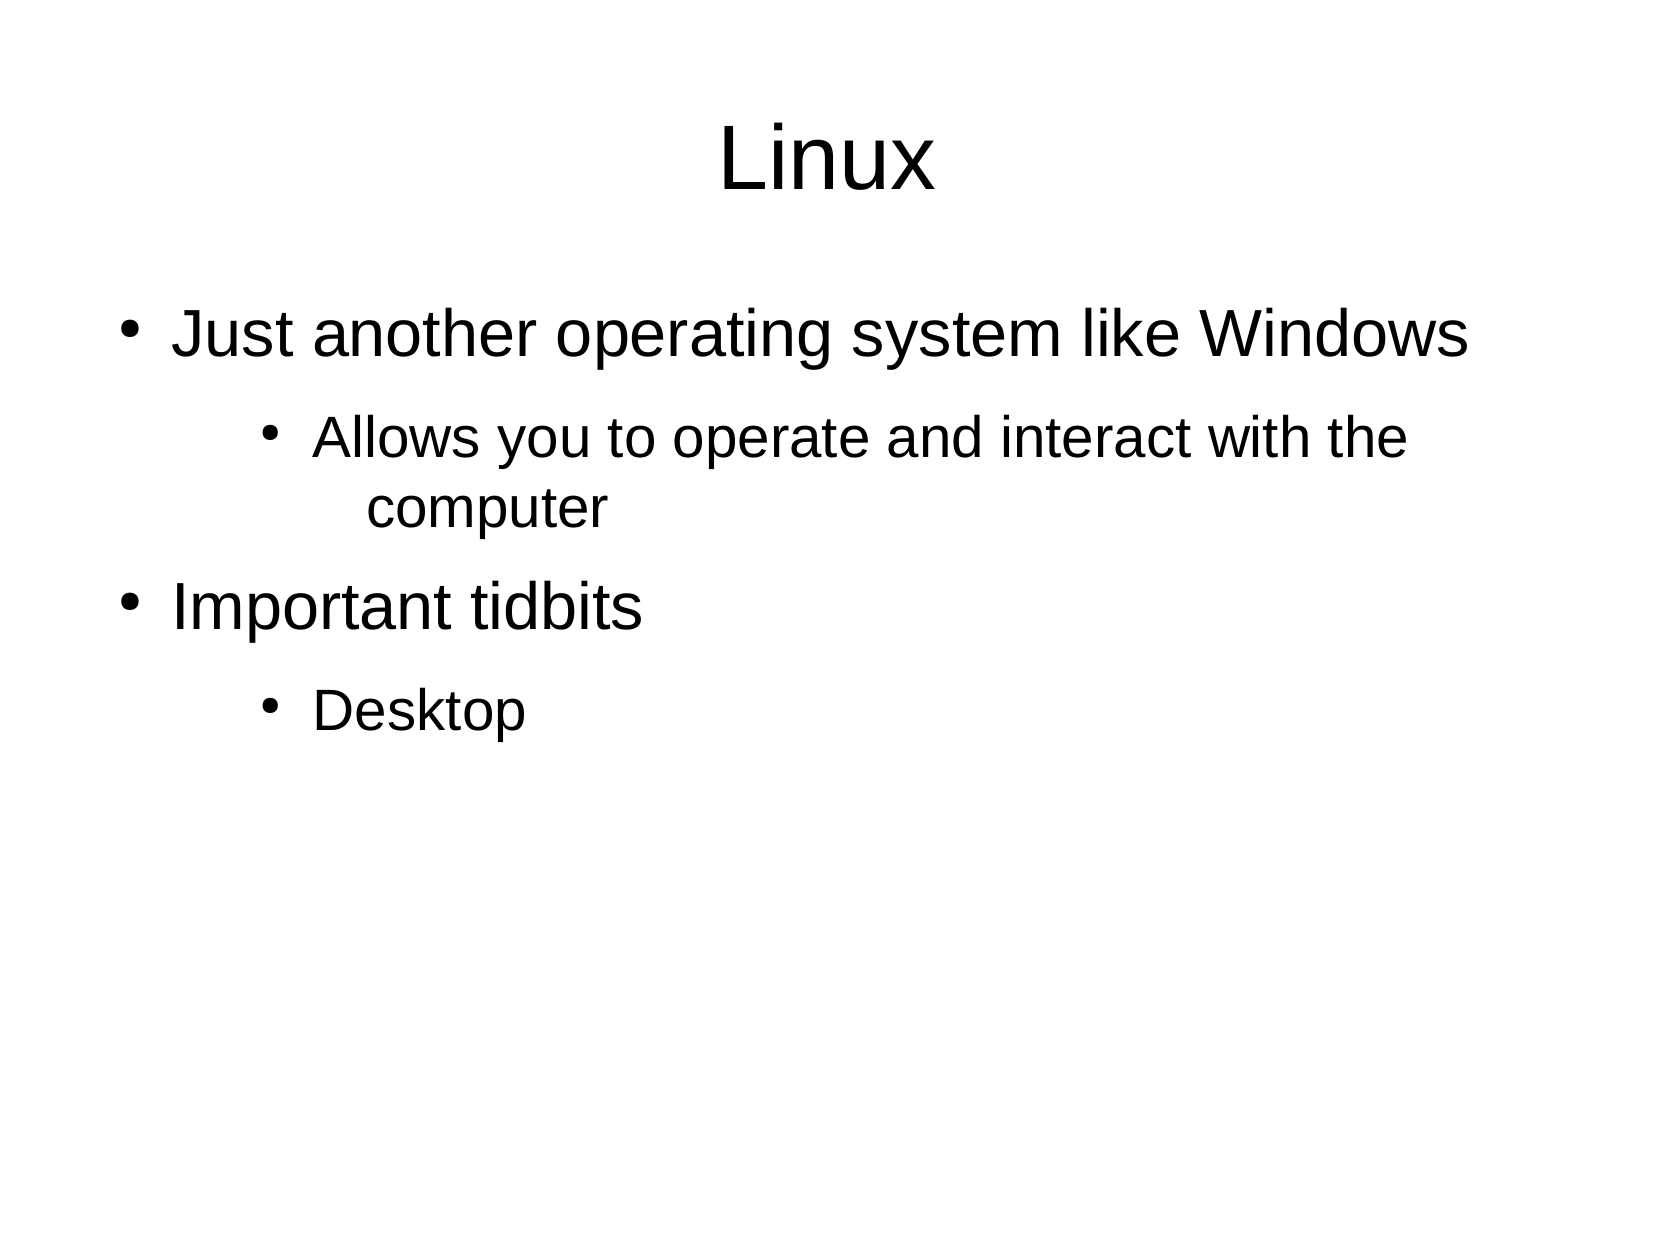

# Linux
Just another operating system like Windows
Allows you to operate and interact with the computer
Important tidbits
Desktop